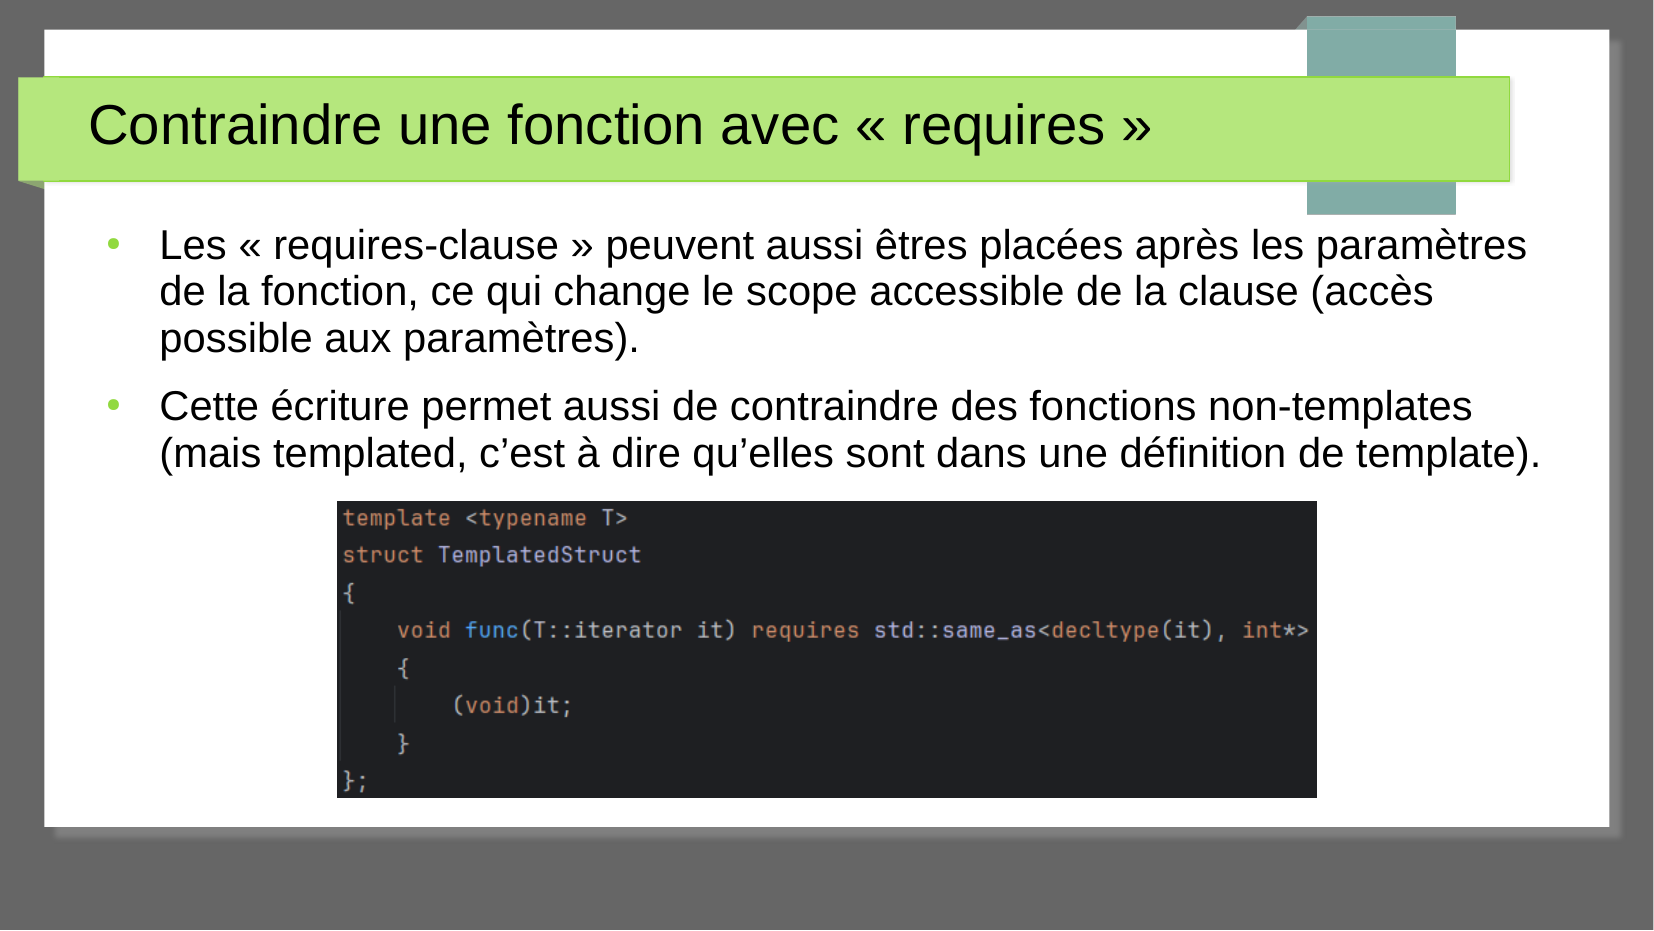

# Contraindre une fonction avec « requires »
Les « requires-clause » peuvent aussi êtres placées après les paramètres de la fonction, ce qui change le scope accessible de la clause (accès possible aux paramètres).
Cette écriture permet aussi de contraindre des fonctions non-templates (mais templated, c’est à dire qu’elles sont dans une définition de template).